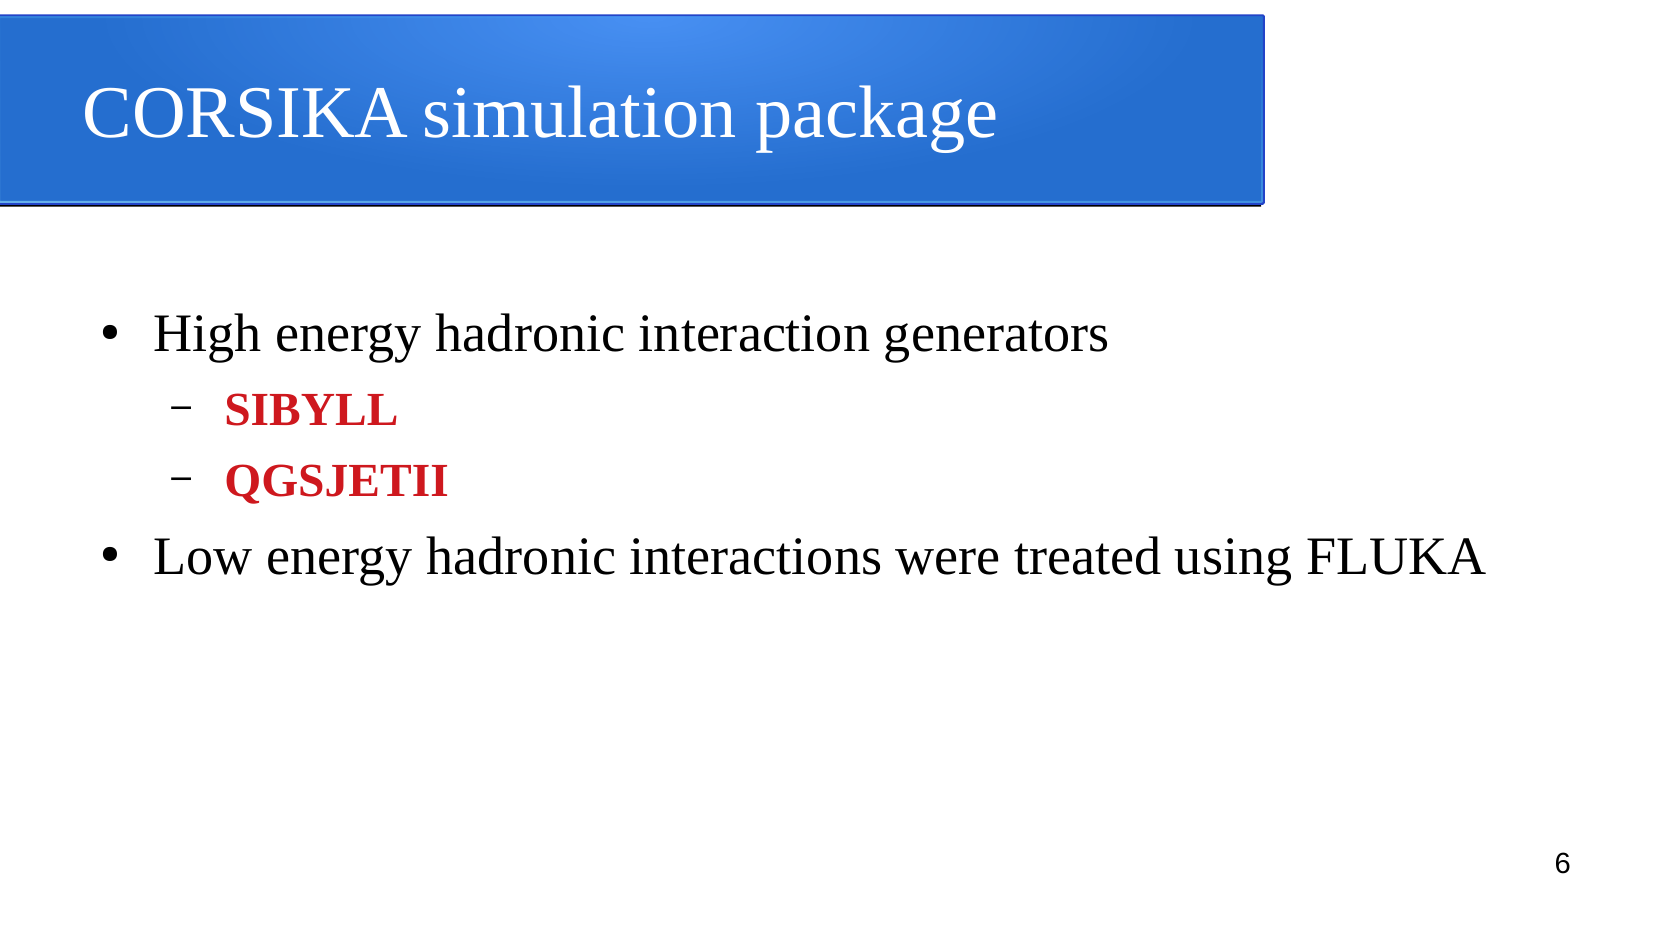

# CORSIKA simulation package
High energy hadronic interaction generators
SIBYLL
QGSJETII
Low energy hadronic interactions were treated using FLUKA